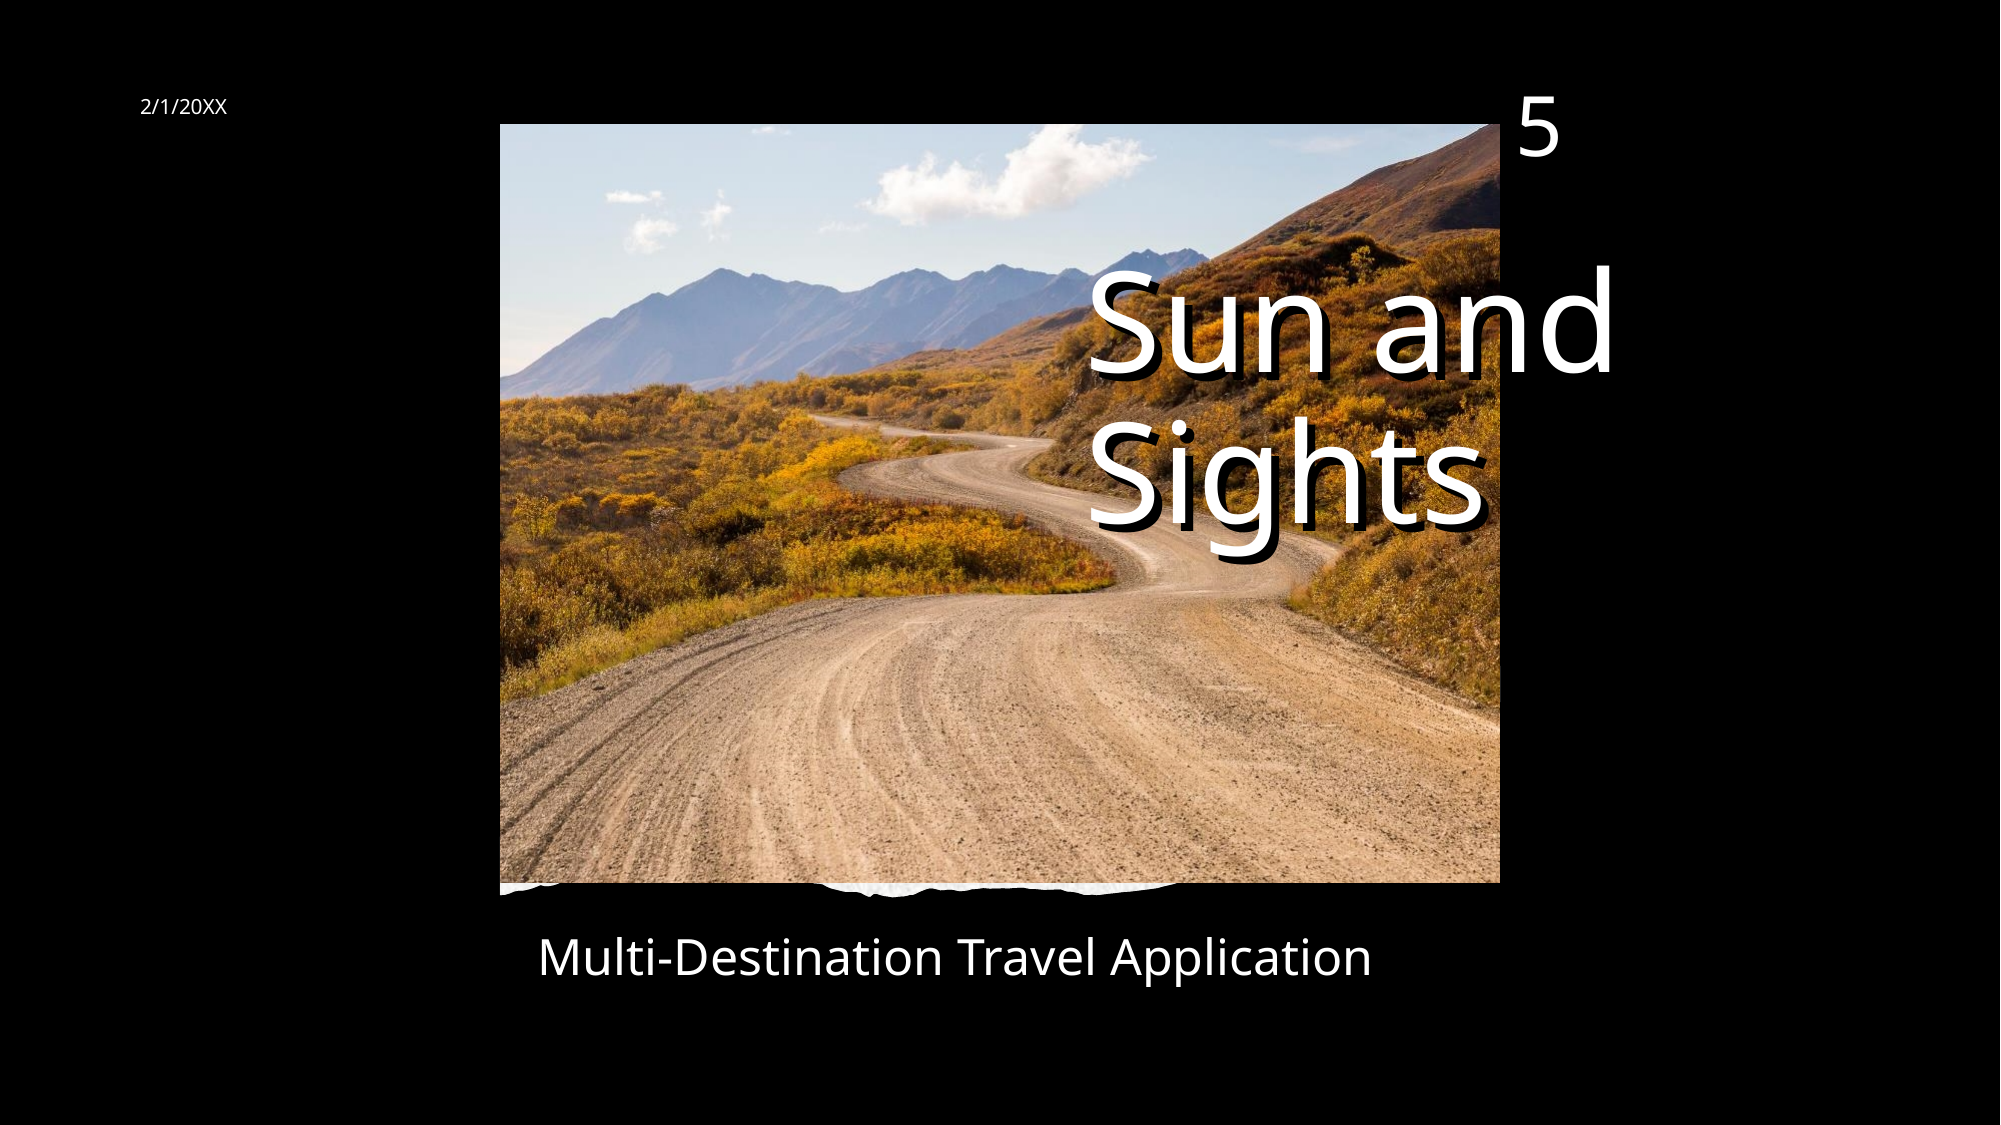

2/1/20XX
# Sun and Sights
Multi-Destination Travel Application